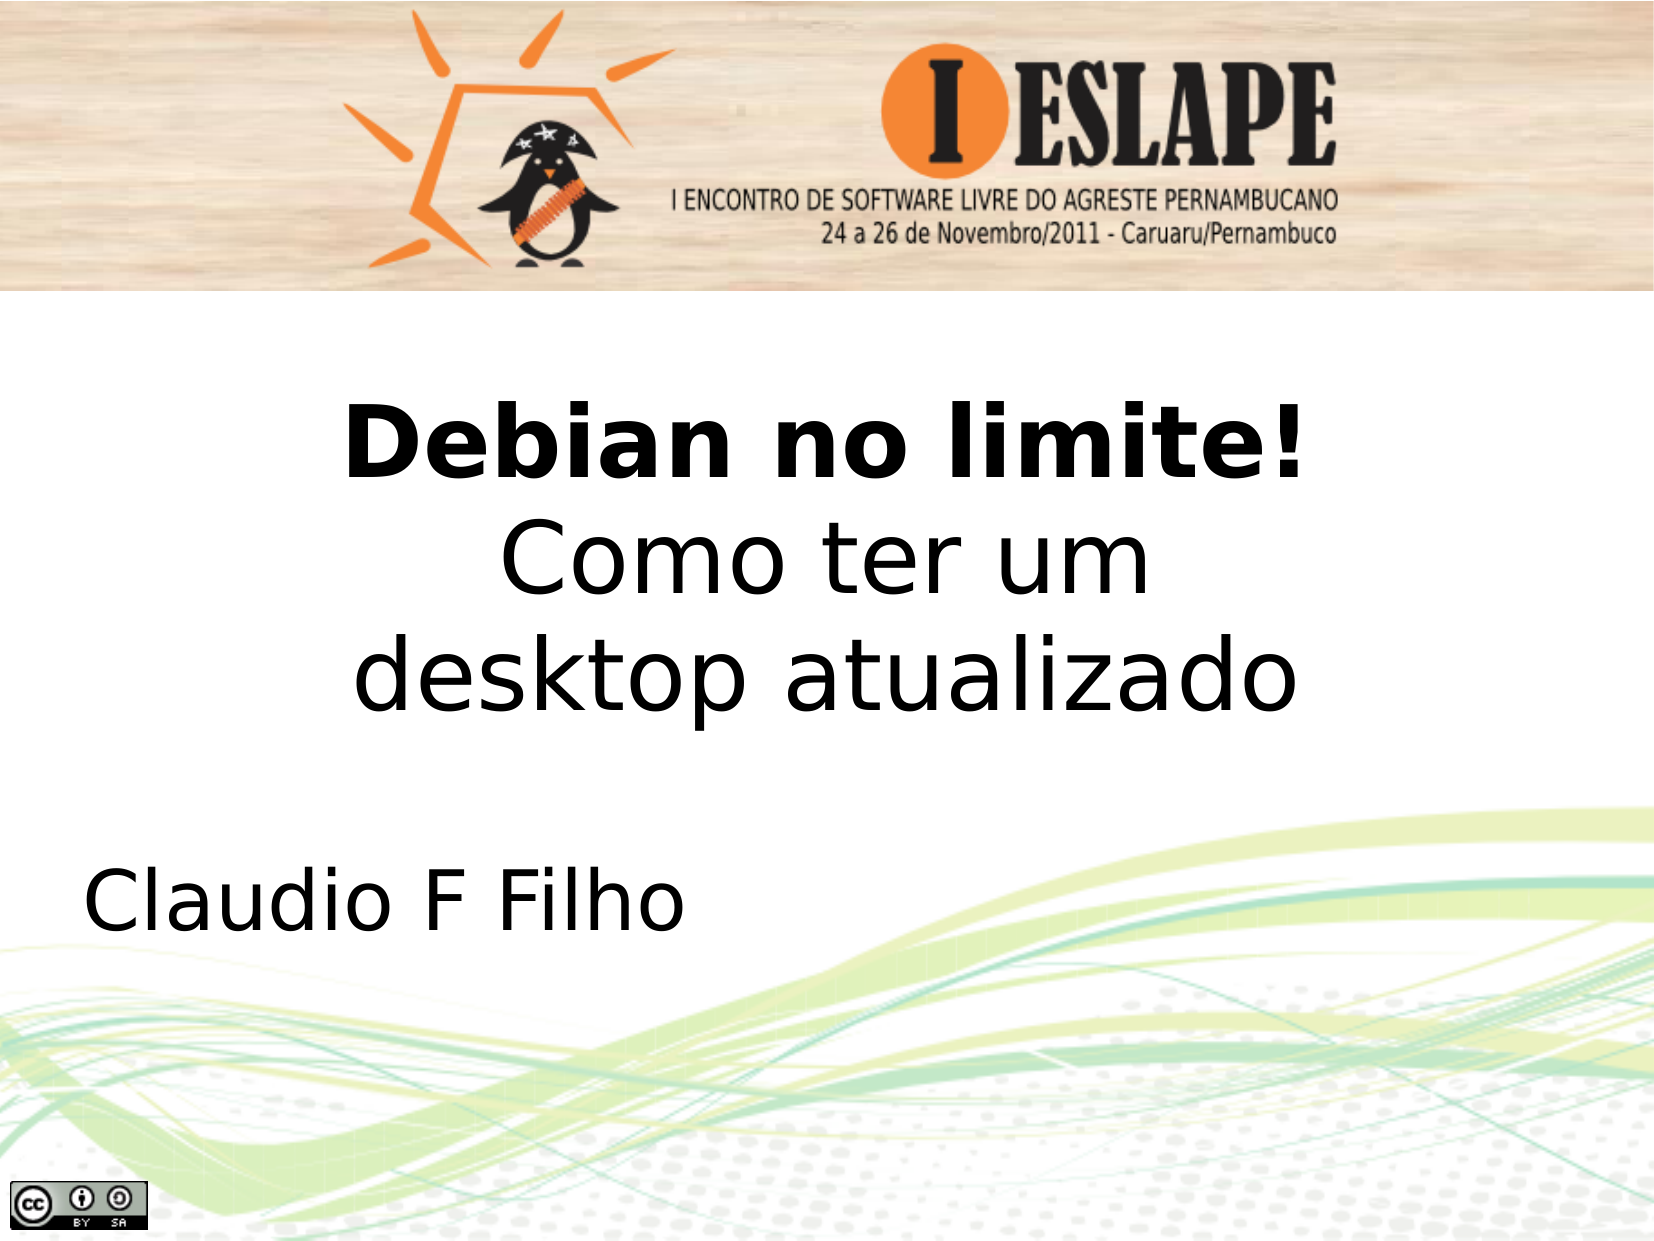

# Debian no limite! Como ter um desktop atualizado
Claudio F Filho